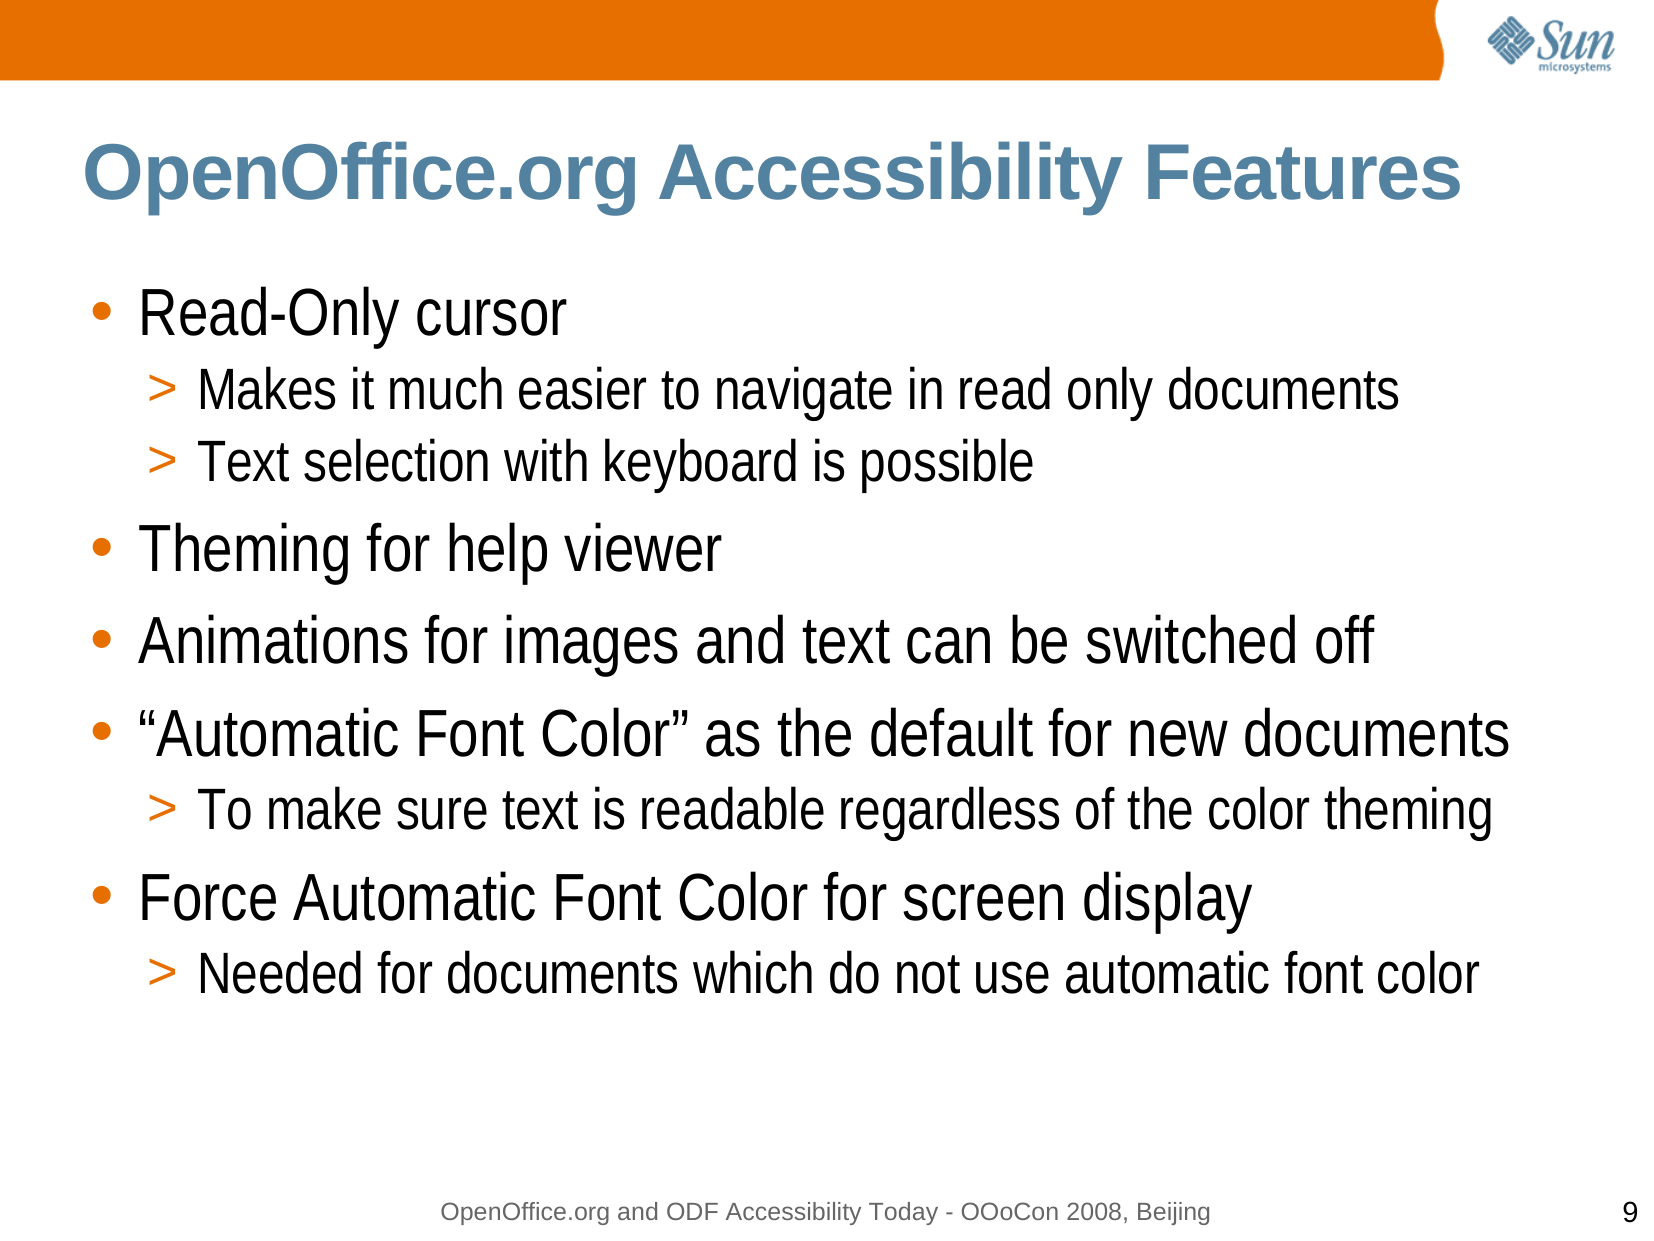

# OpenOffice.org Accessibility Features
Read-Only cursor
Makes it much easier to navigate in read only documents
Text selection with keyboard is possible
Theming for help viewer
Animations for images and text can be switched off
“Automatic Font Color” as the default for new documents
To make sure text is readable regardless of the color theming
Force Automatic Font Color for screen display
Needed for documents which do not use automatic font color